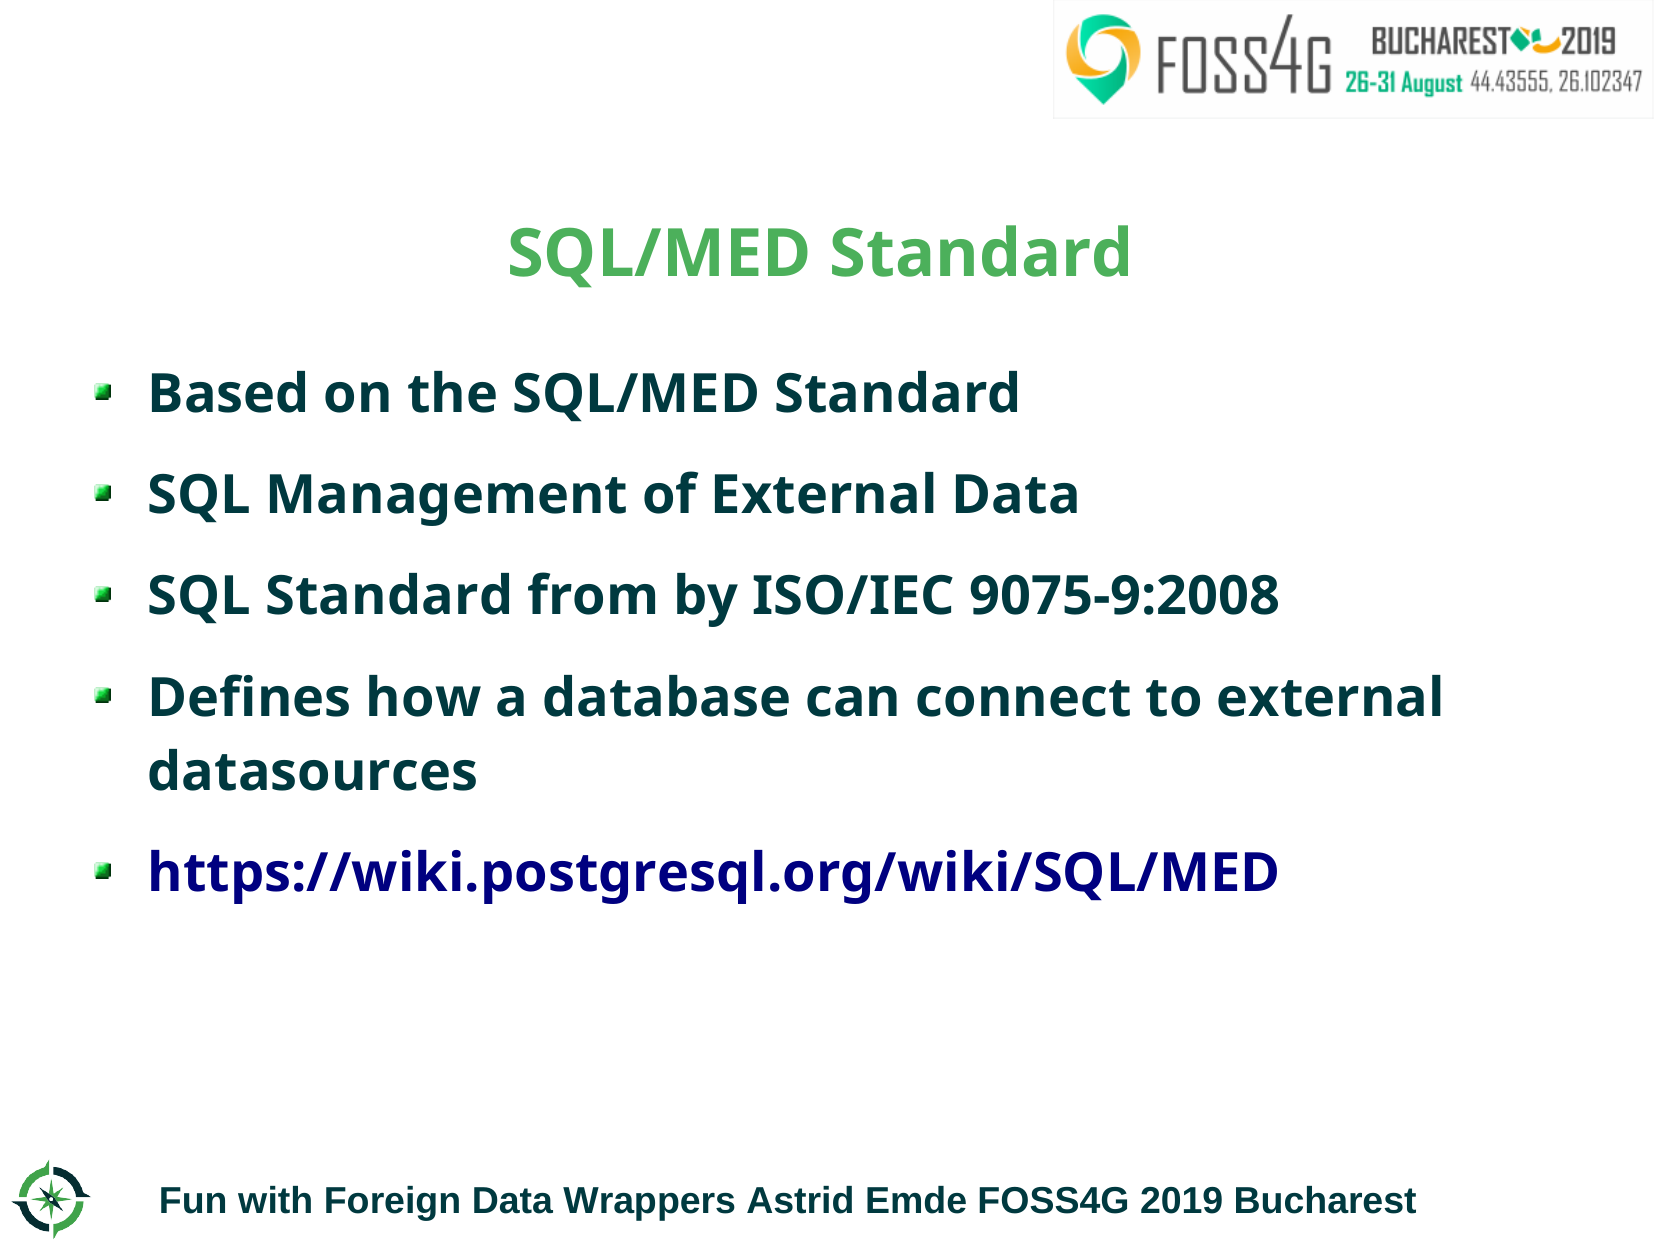

# SQL/MED Standard
Based on the SQL/MED Standard
SQL Management of External Data
SQL Standard from by ISO/IEC 9075-9:2008
Defines how a database can connect to external datasources
https://wiki.postgresql.org/wiki/SQL/MED